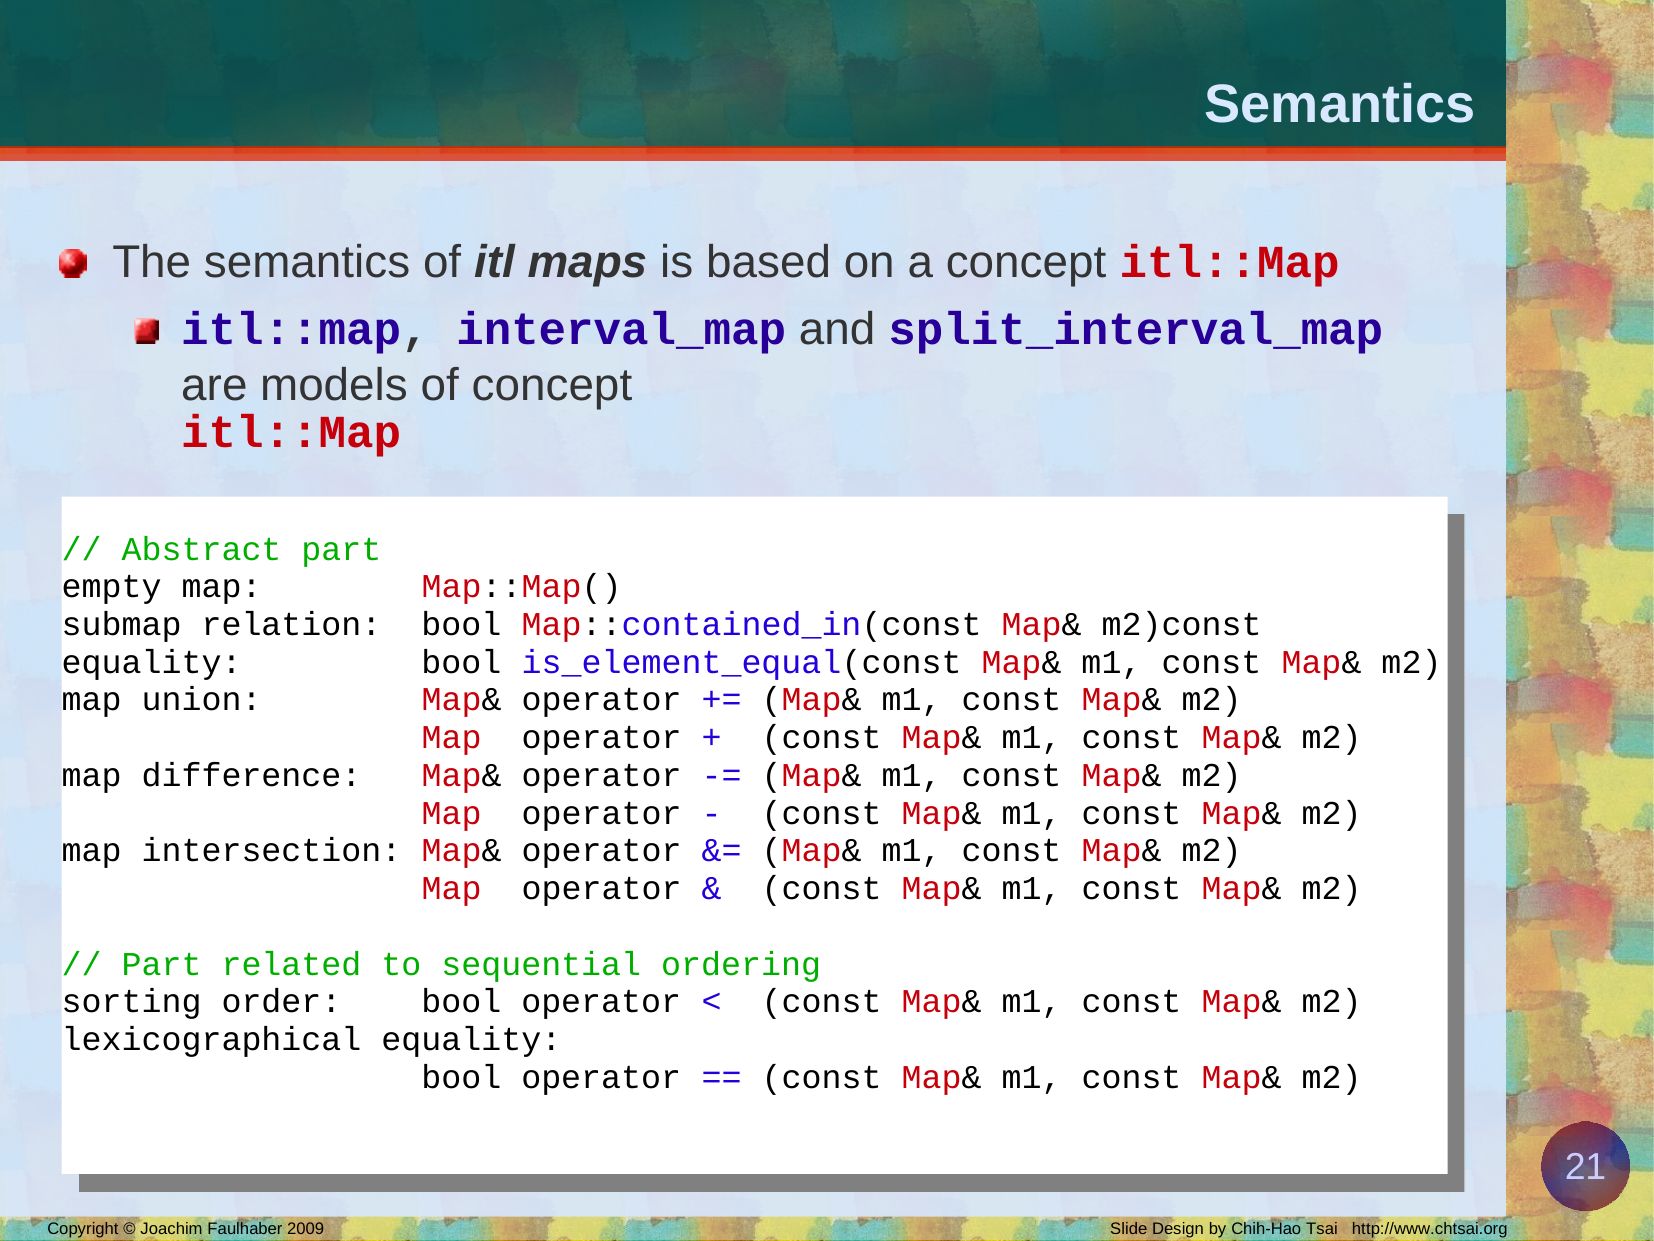

# Semantics
The semantics of itl maps is based on a concept itl::Map
itl::map, interval_map and split_interval_map are models of concept
itl::Map
// Abstract part
empty map: Map::Map()
submap relation: bool Map::contained_in(const Map& m2)const
equality: bool is_element_equal(const Map& m1, const Map& m2)
map union: Map& operator += (Map& m1, const Map& m2)
 Map operator + (const Map& m1, const Map& m2)
map difference: Map& operator -= (Map& m1, const Map& m2)
 Map operator - (const Map& m1, const Map& m2)
map intersection: Map& operator &= (Map& m1, const Map& m2)
 Map operator & (const Map& m1, const Map& m2)
// Part related to sequential ordering
sorting order: bool operator < (const Map& m1, const Map& m2)
lexicographical equality:
 bool operator == (const Map& m1, const Map& m2)